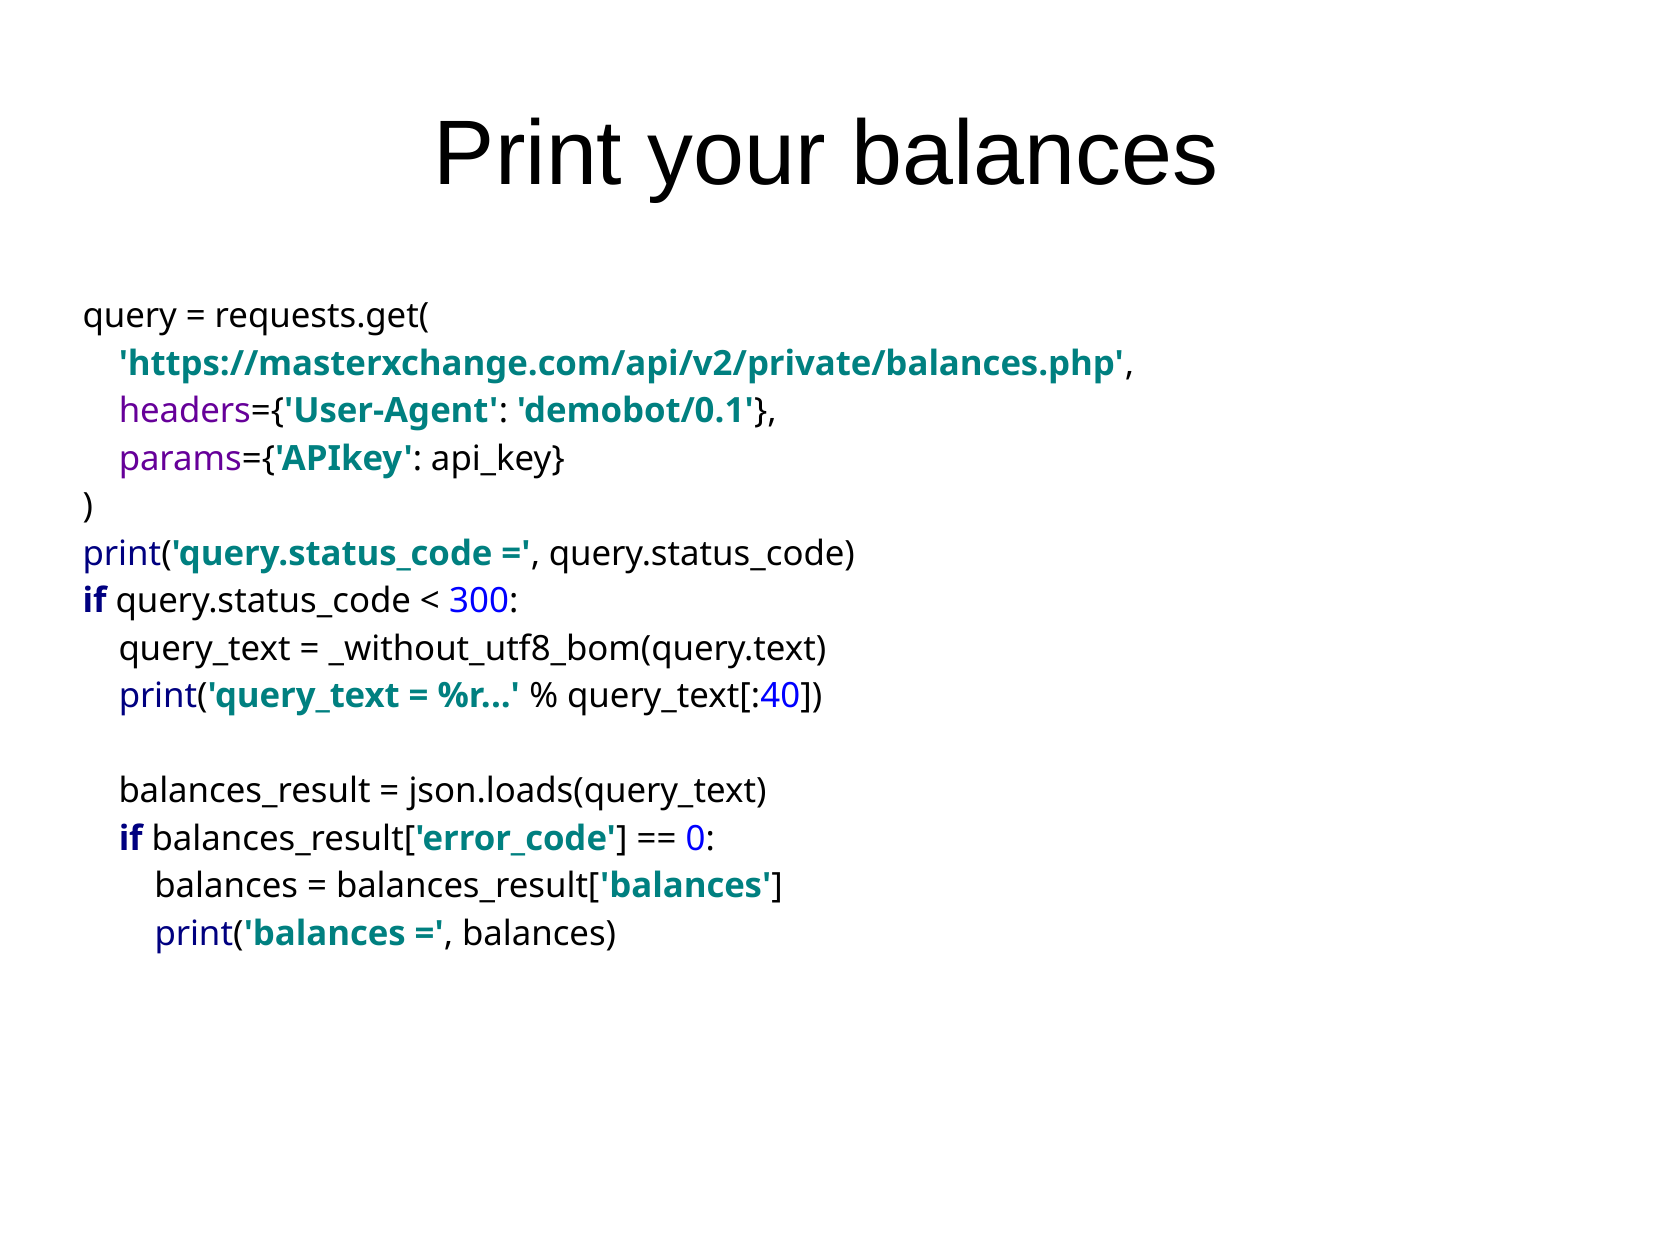

# Print your balances
query = requests.get(
 'https://masterxchange.com/api/v2/private/balances.php',
 headers={'User-Agent': 'demobot/0.1'},
 params={'APIkey': api_key}
)
print('query.status_code =', query.status_code)
if query.status_code < 300:
 query_text = _without_utf8_bom(query.text)
 print('query_text = %r...' % query_text[:40])
 balances_result = json.loads(query_text)
 if balances_result['error_code'] == 0:
 balances = balances_result['balances']
 print('balances =', balances)